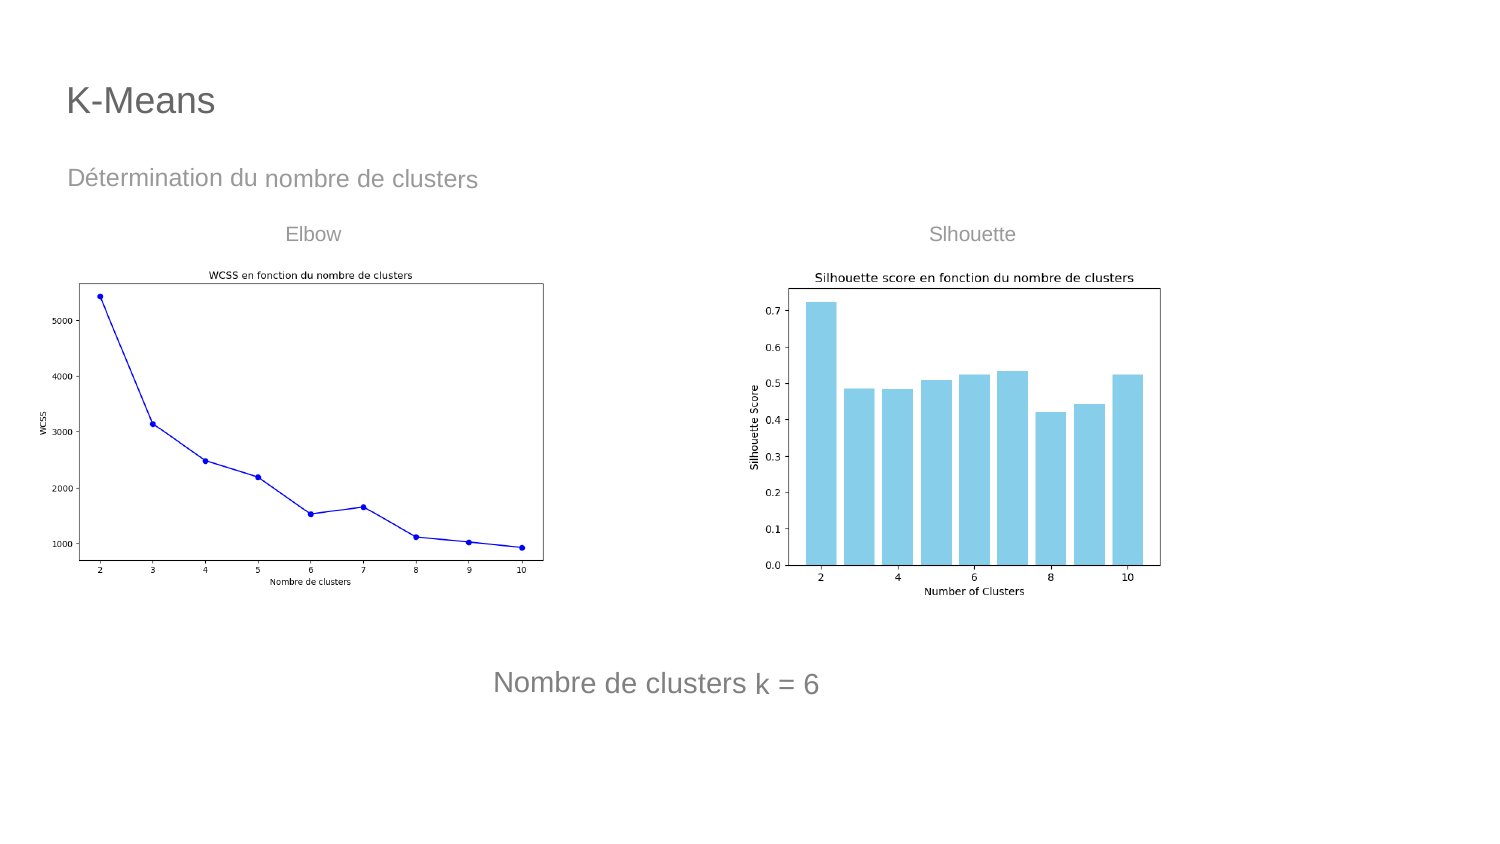

# K-Means
Détermination du nombre de clusters
Elbow
Slhouette
Nombre de clusters k = 6